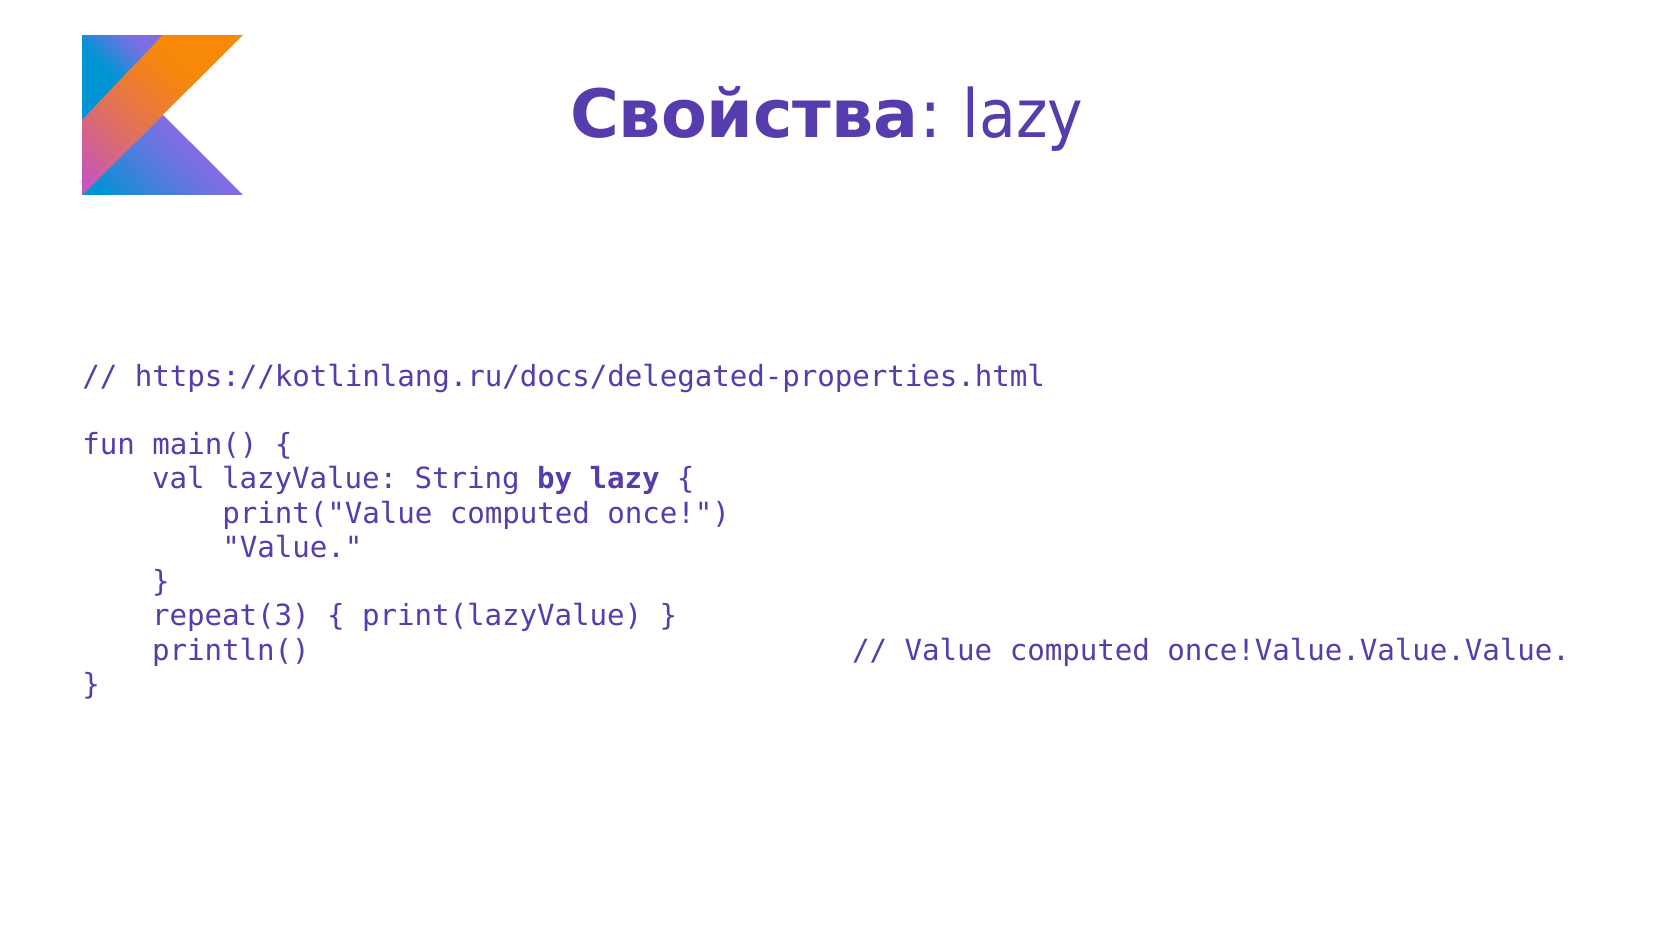

# Свойства: lazy
// https://kotlinlang.ru/docs/delegated-properties.html
fun main() {
 val lazyValue: String by lazy {
 print("Value computed once!")
 "Value."
 }
 repeat(3) { print(lazyValue) }
 println() // Value computed once!Value.Value.Value.
}